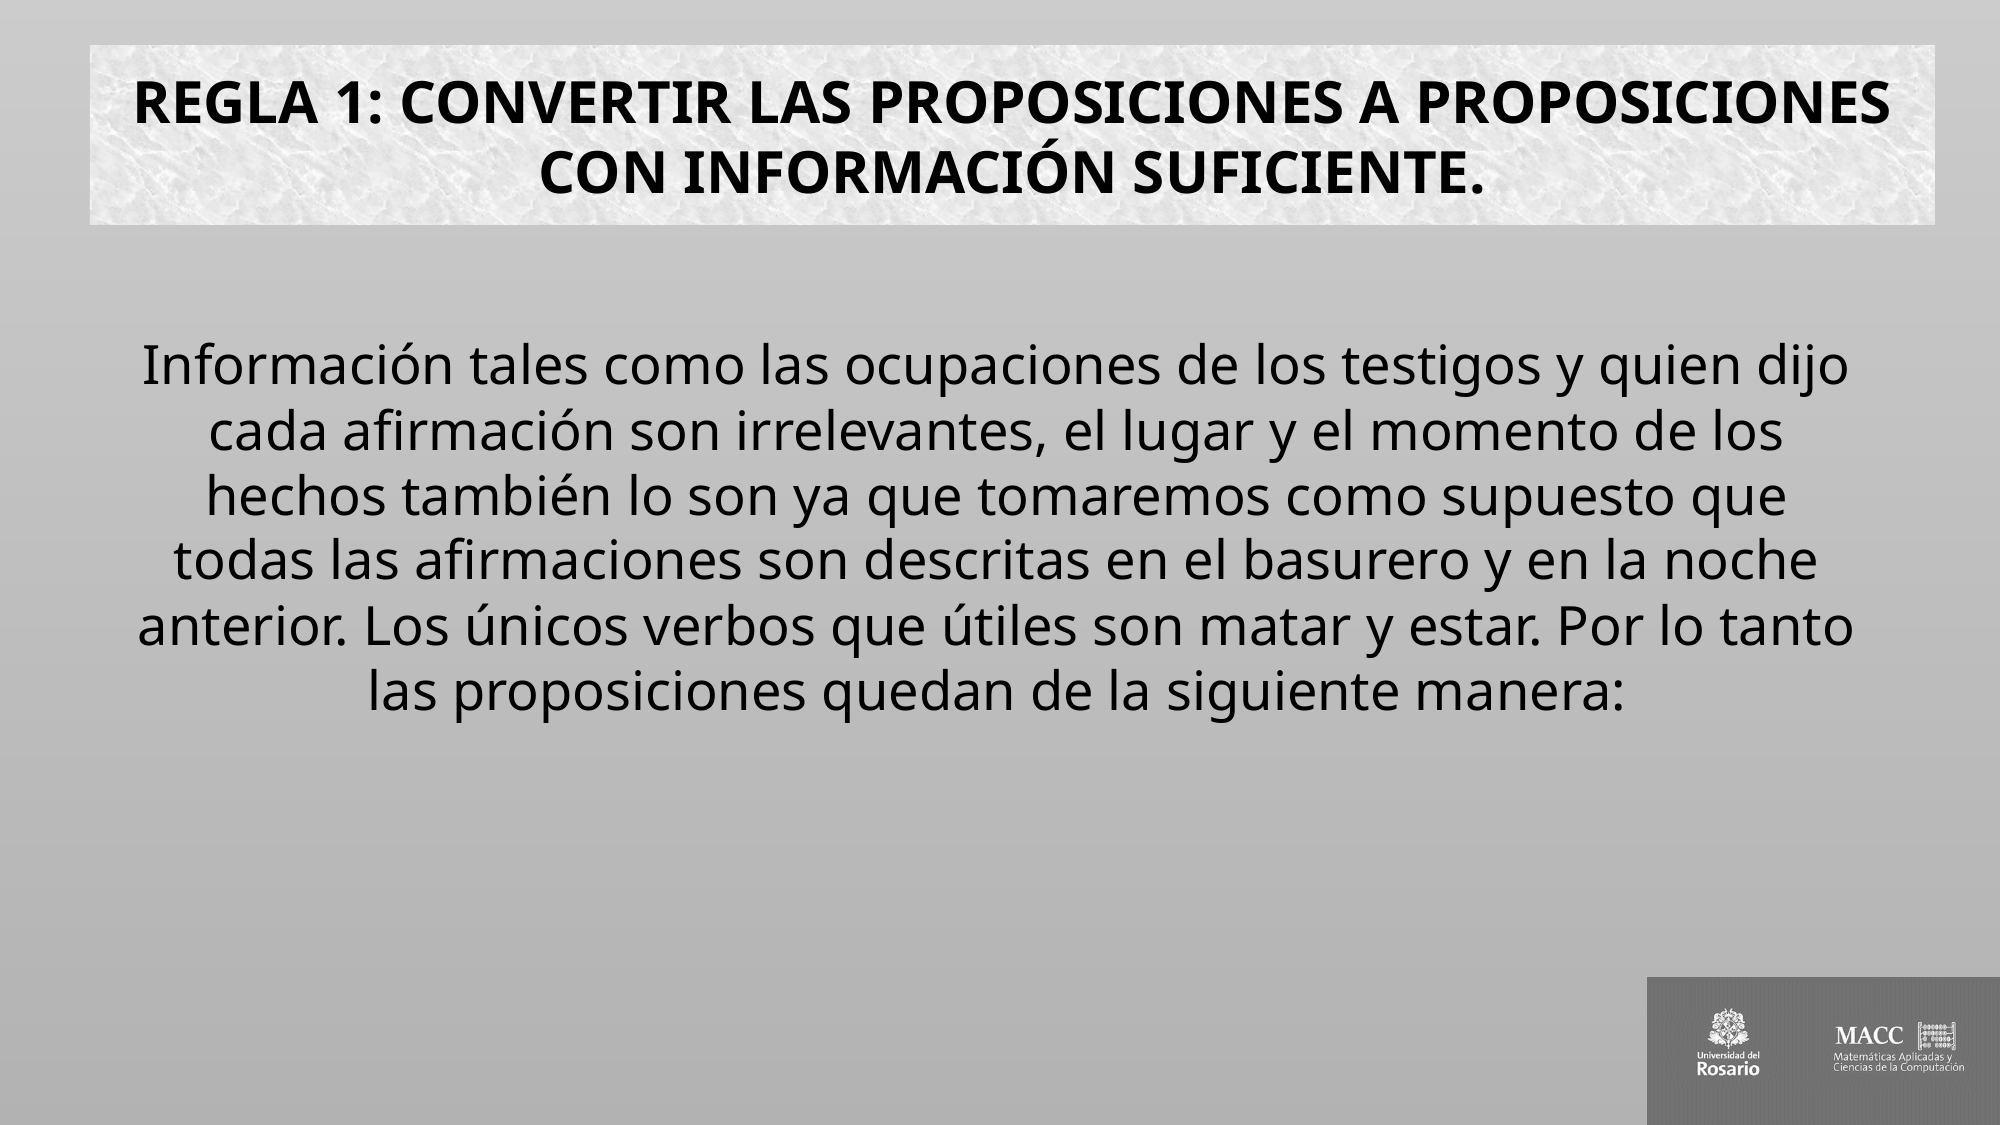

REGLA 1: CONVERTIR LAS PROPOSICIONES A PROPOSICIONES CON INFORMACIÓN SUFICIENTE.
Información tales como las ocupaciones de los testigos y quien dijo cada afirmación son irrelevantes, el lugar y el momento de los hechos también lo son ya que tomaremos como supuesto que todas las afirmaciones son descritas en el basurero y en la noche anterior. Los únicos verbos que útiles son matar y estar. Por lo tanto las proposiciones quedan de la siguiente manera: